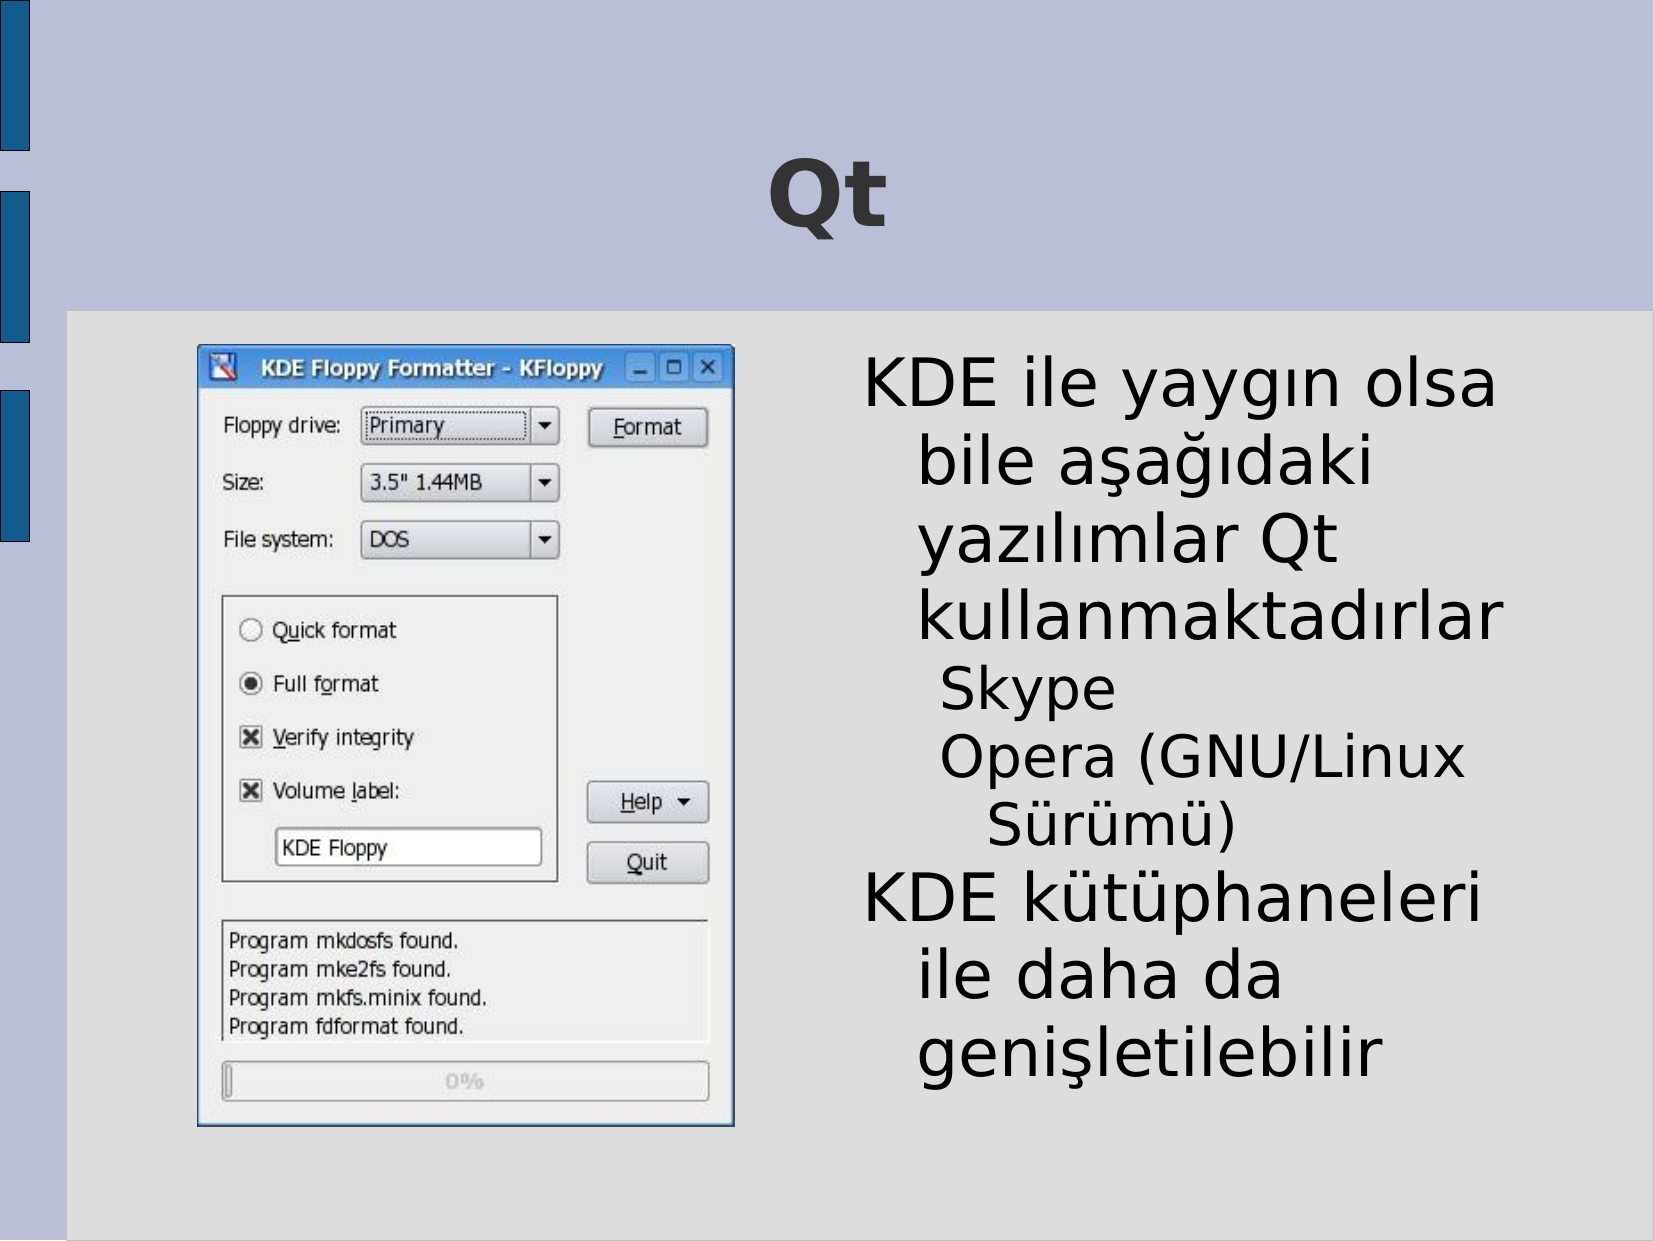

# Qt
KDE ile yaygın olsa bile aşağıdaki yazılımlar Qt kullanmaktadırlar
Skype
Opera (GNU/Linux Sürümü)
KDE kütüphaneleri ile daha da genişletilebilir